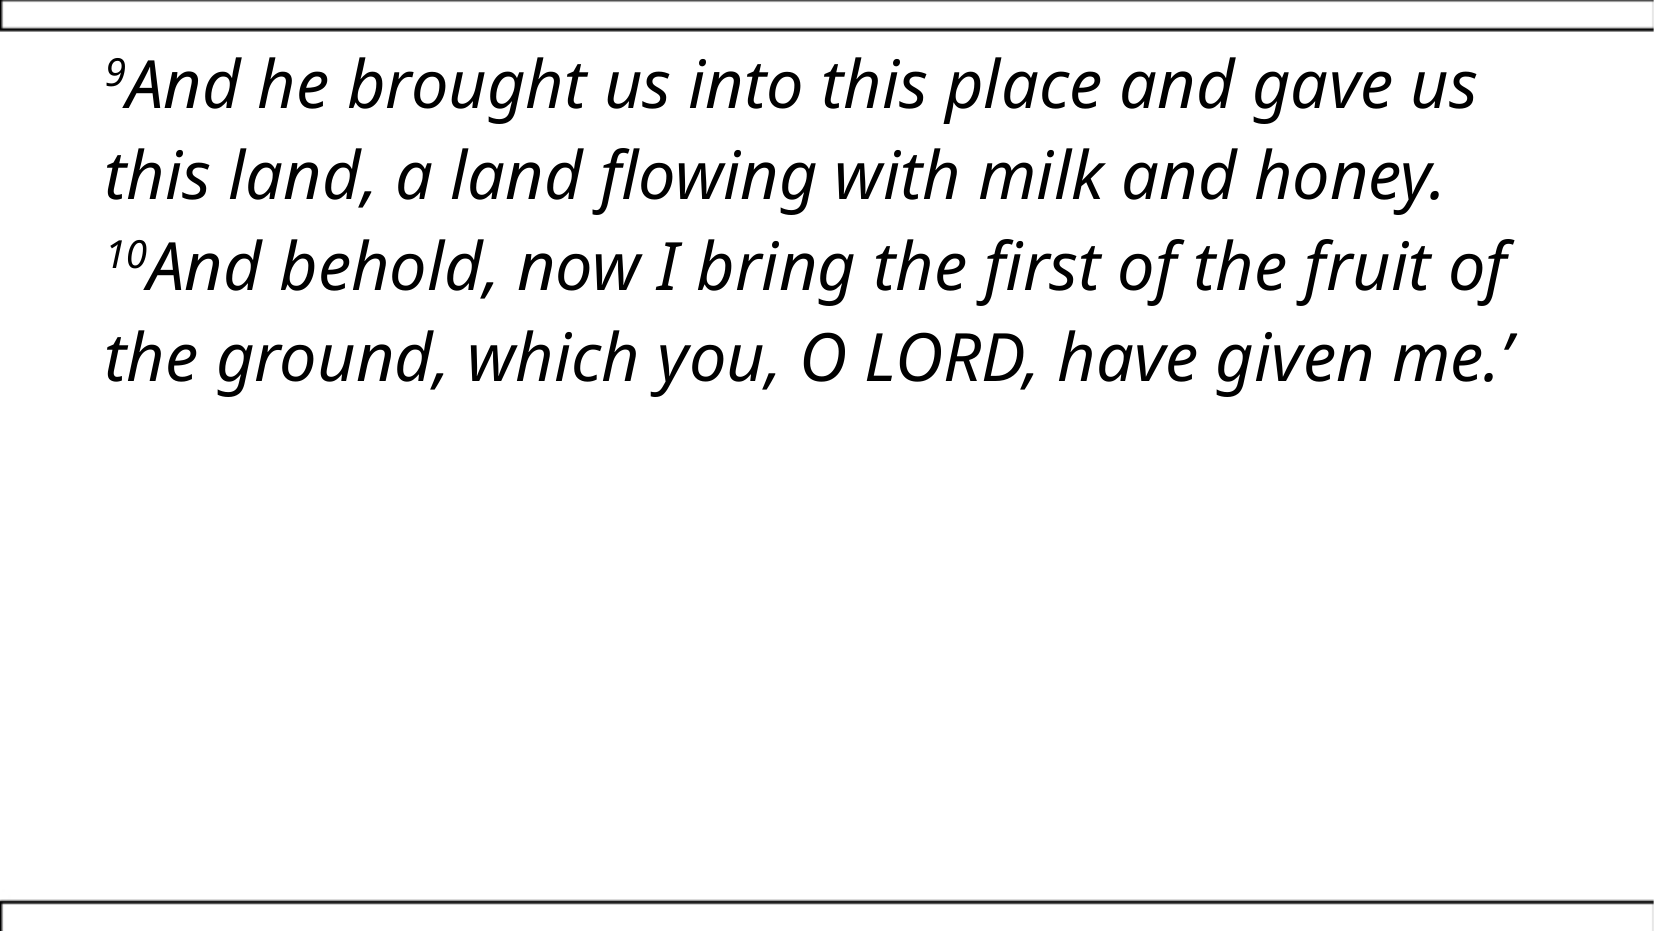

9And he brought us into this place and gave us this land, a land flowing with milk and honey. 10And behold, now I bring the first of the fruit of the ground, which you, O LORD, have given me.’